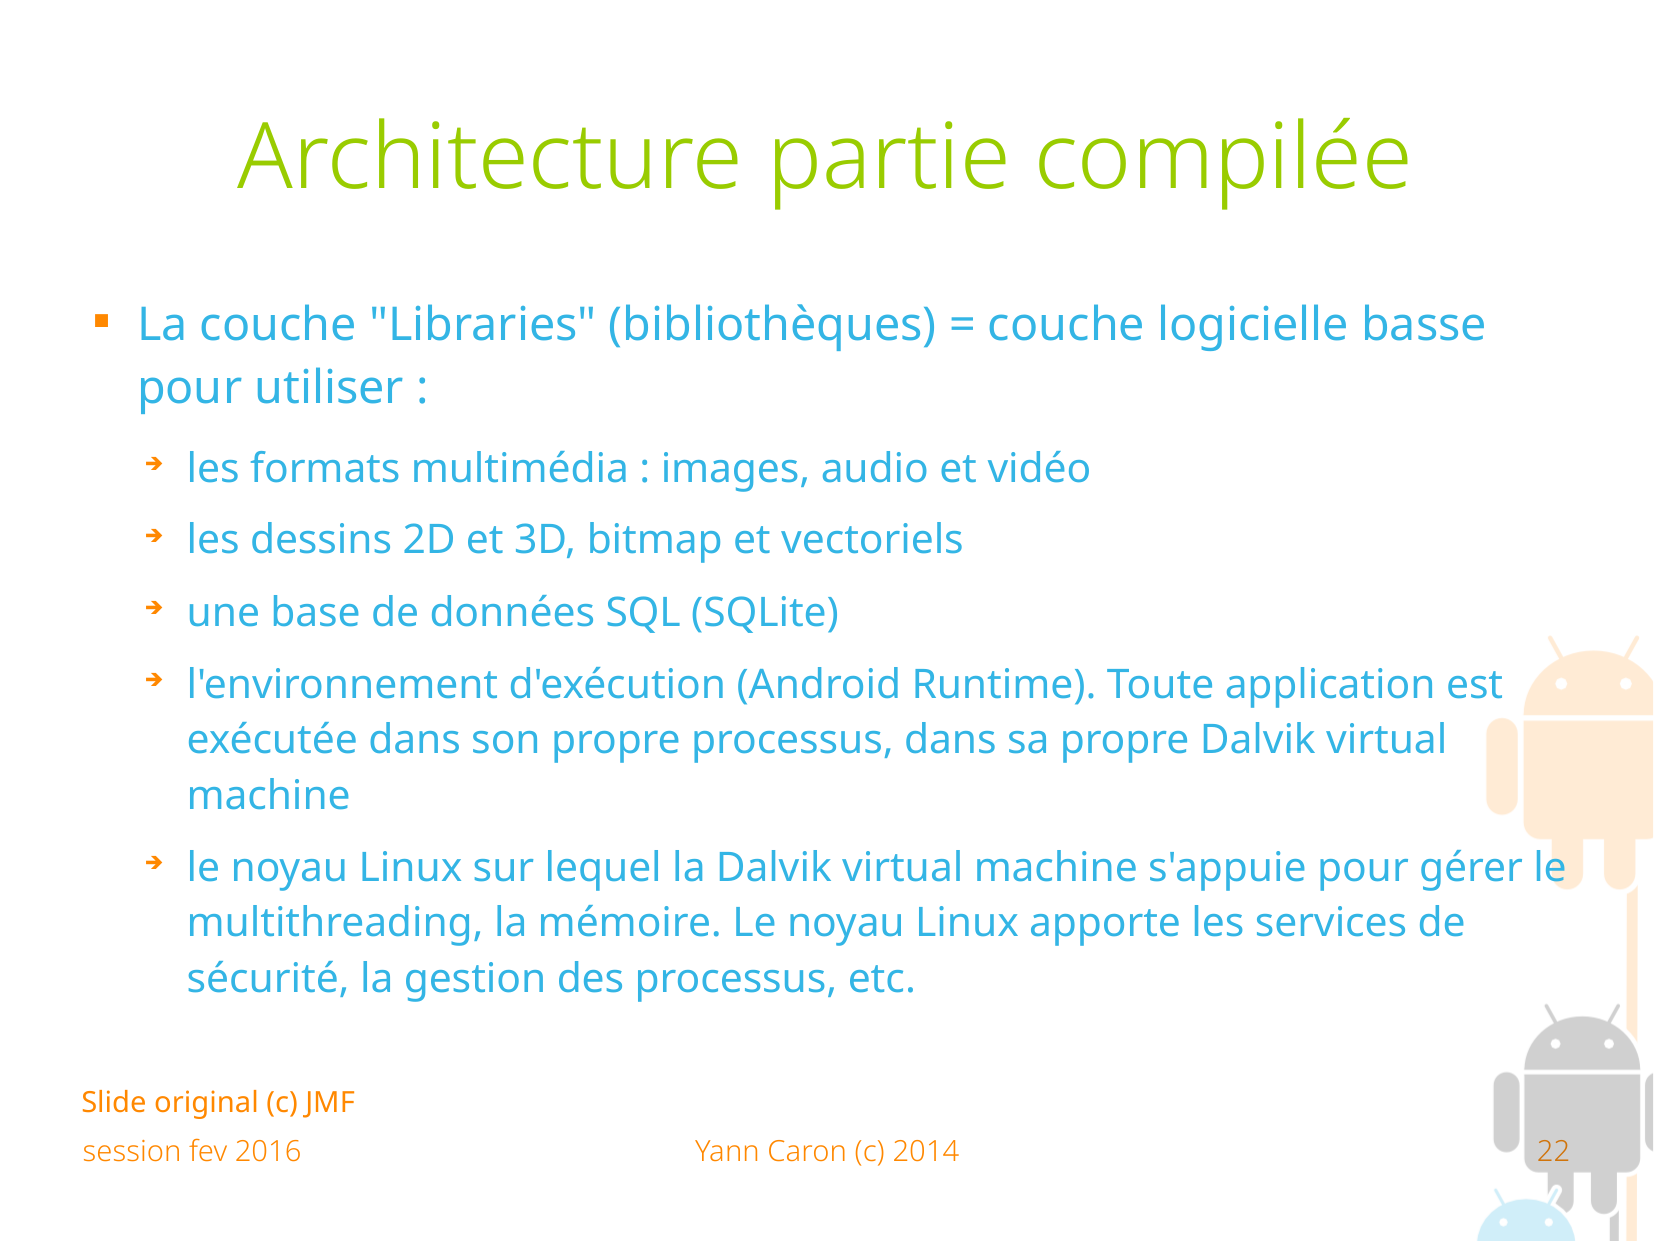

# Architecture partie compilée
La couche "Libraries" (bibliothèques) = couche logicielle basse pour utiliser :
les formats multimédia : images, audio et vidéo
les dessins 2D et 3D, bitmap et vectoriels
une base de données SQL (SQLite)
l'environnement d'exécution (Android Runtime). Toute application est exécutée dans son propre processus, dans sa propre Dalvik virtual machine
le noyau Linux sur lequel la Dalvik virtual machine s'appuie pour gérer le multithreading, la mémoire. Le noyau Linux apporte les services de sécurité, la gestion des processus, etc.
Slide original (c) JMF
session fev 2016
Yann Caron (c) 2014
22